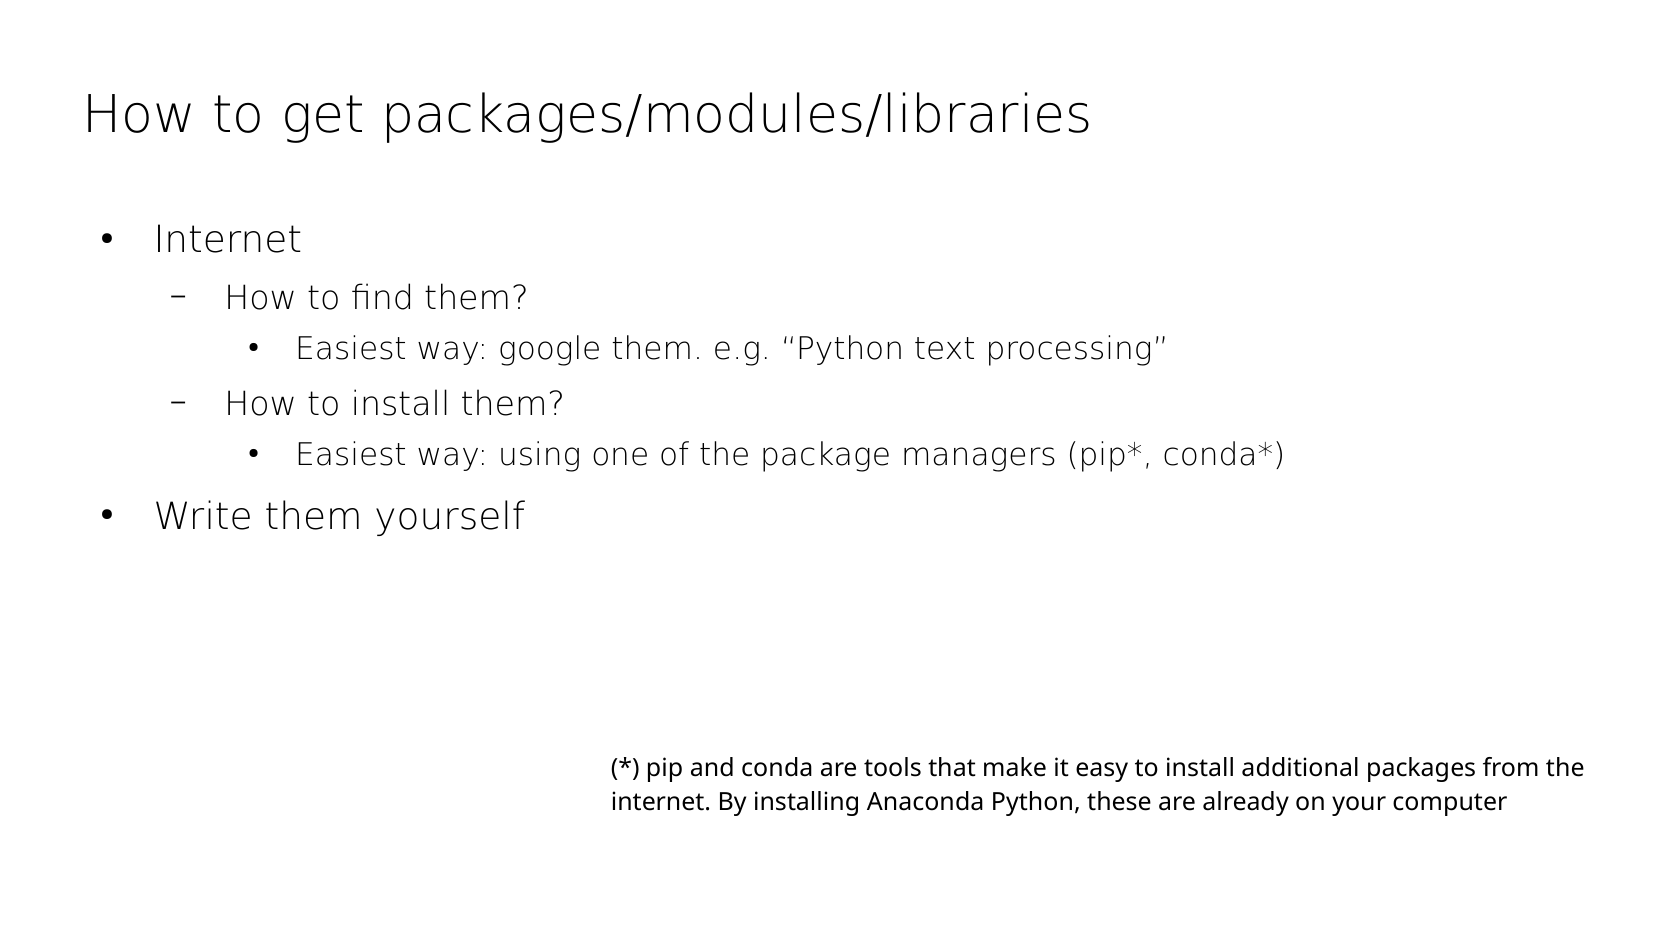

# How to get packages/modules/libraries
Internet
How to find them?
Easiest way: google them. e.g. “Python text processing”
How to install them?
Easiest way: using one of the package managers (pip*, conda*)
Write them yourself
(*) pip and conda are tools that make it easy to install additional packages from the internet. By installing Anaconda Python, these are already on your computer